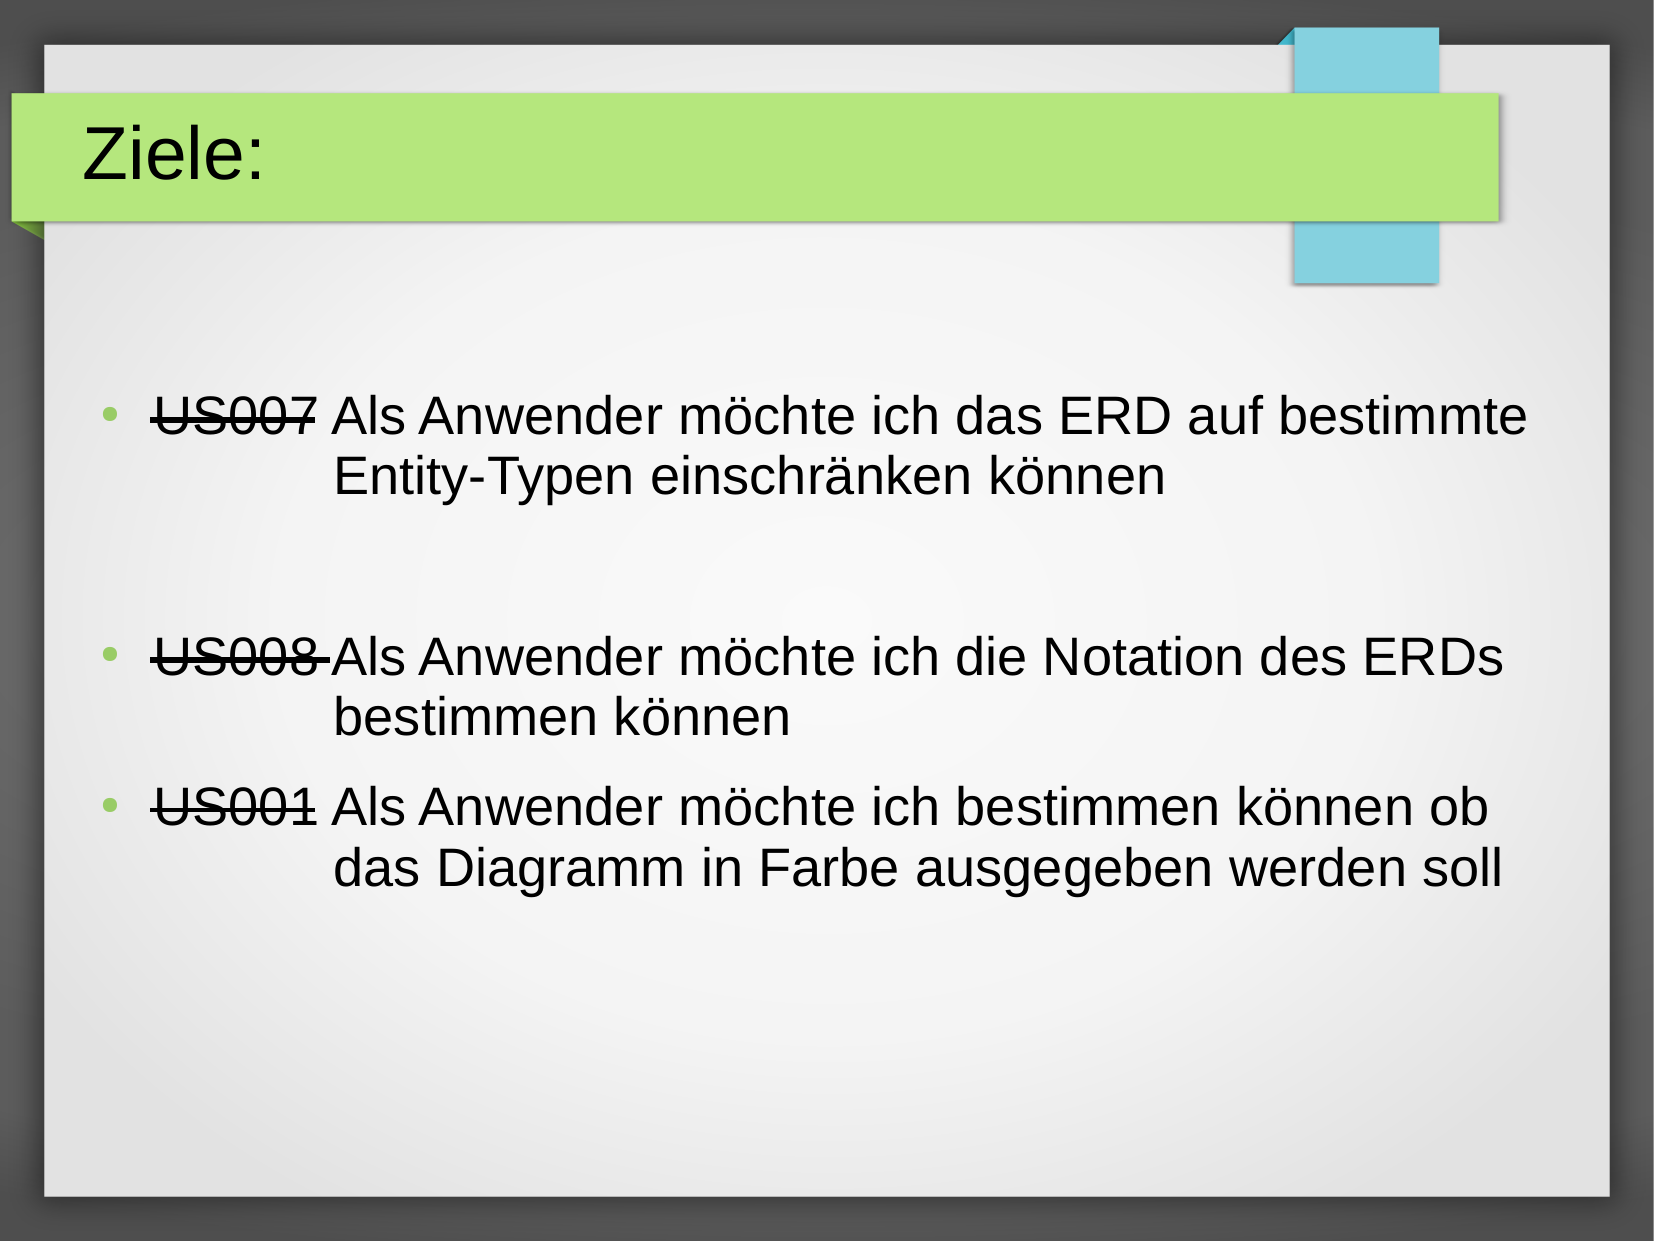

# Ziele:
US007 Als Anwender möchte ich das ERD auf bestimmte 		 Entity-Typen einschränken können
US008 Als Anwender möchte ich die Notation des ERDs 		 bestimmen können
US001 Als Anwender möchte ich bestimmen können ob 		 das Diagramm in Farbe ausgegeben werden soll